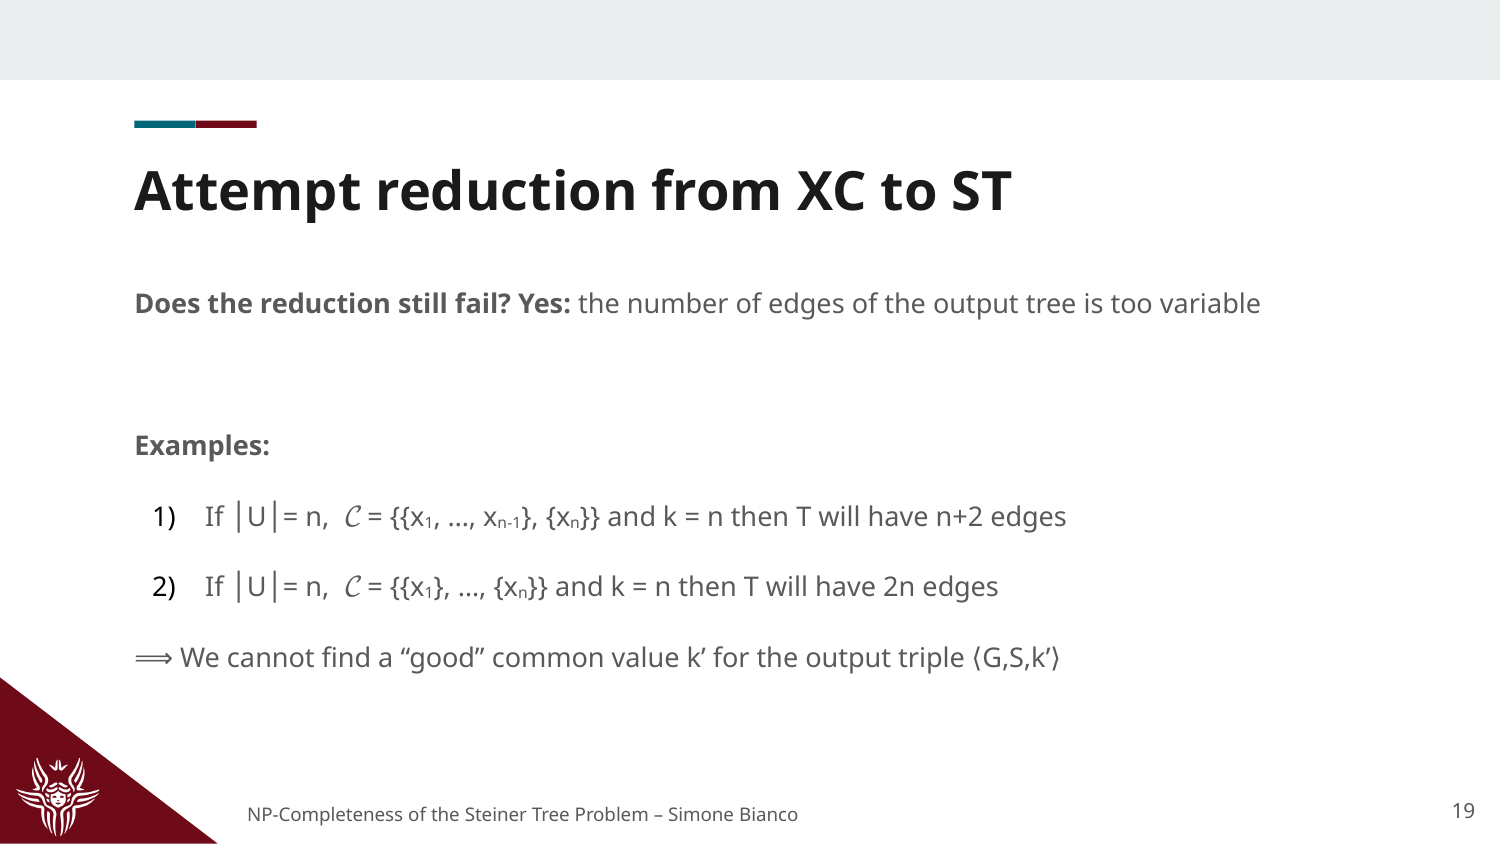

Attempt reduction from XC to ST
# Does the reduction still fail? Yes: the number of edges of the output tree is too variable
Examples:
If │U│= n, 𝒞 = {{x1, …, xn-1}, {xn}} and k = n then T will have n+2 edges
If │U│= n, 𝒞 = {{x1}, …, {xn}} and k = n then T will have 2n edges
⟹ We cannot find a “good” common value k’ for the output triple ⟨G,S,k’⟩
NP-Completeness of the Steiner Tree Problem – Simone Bianco